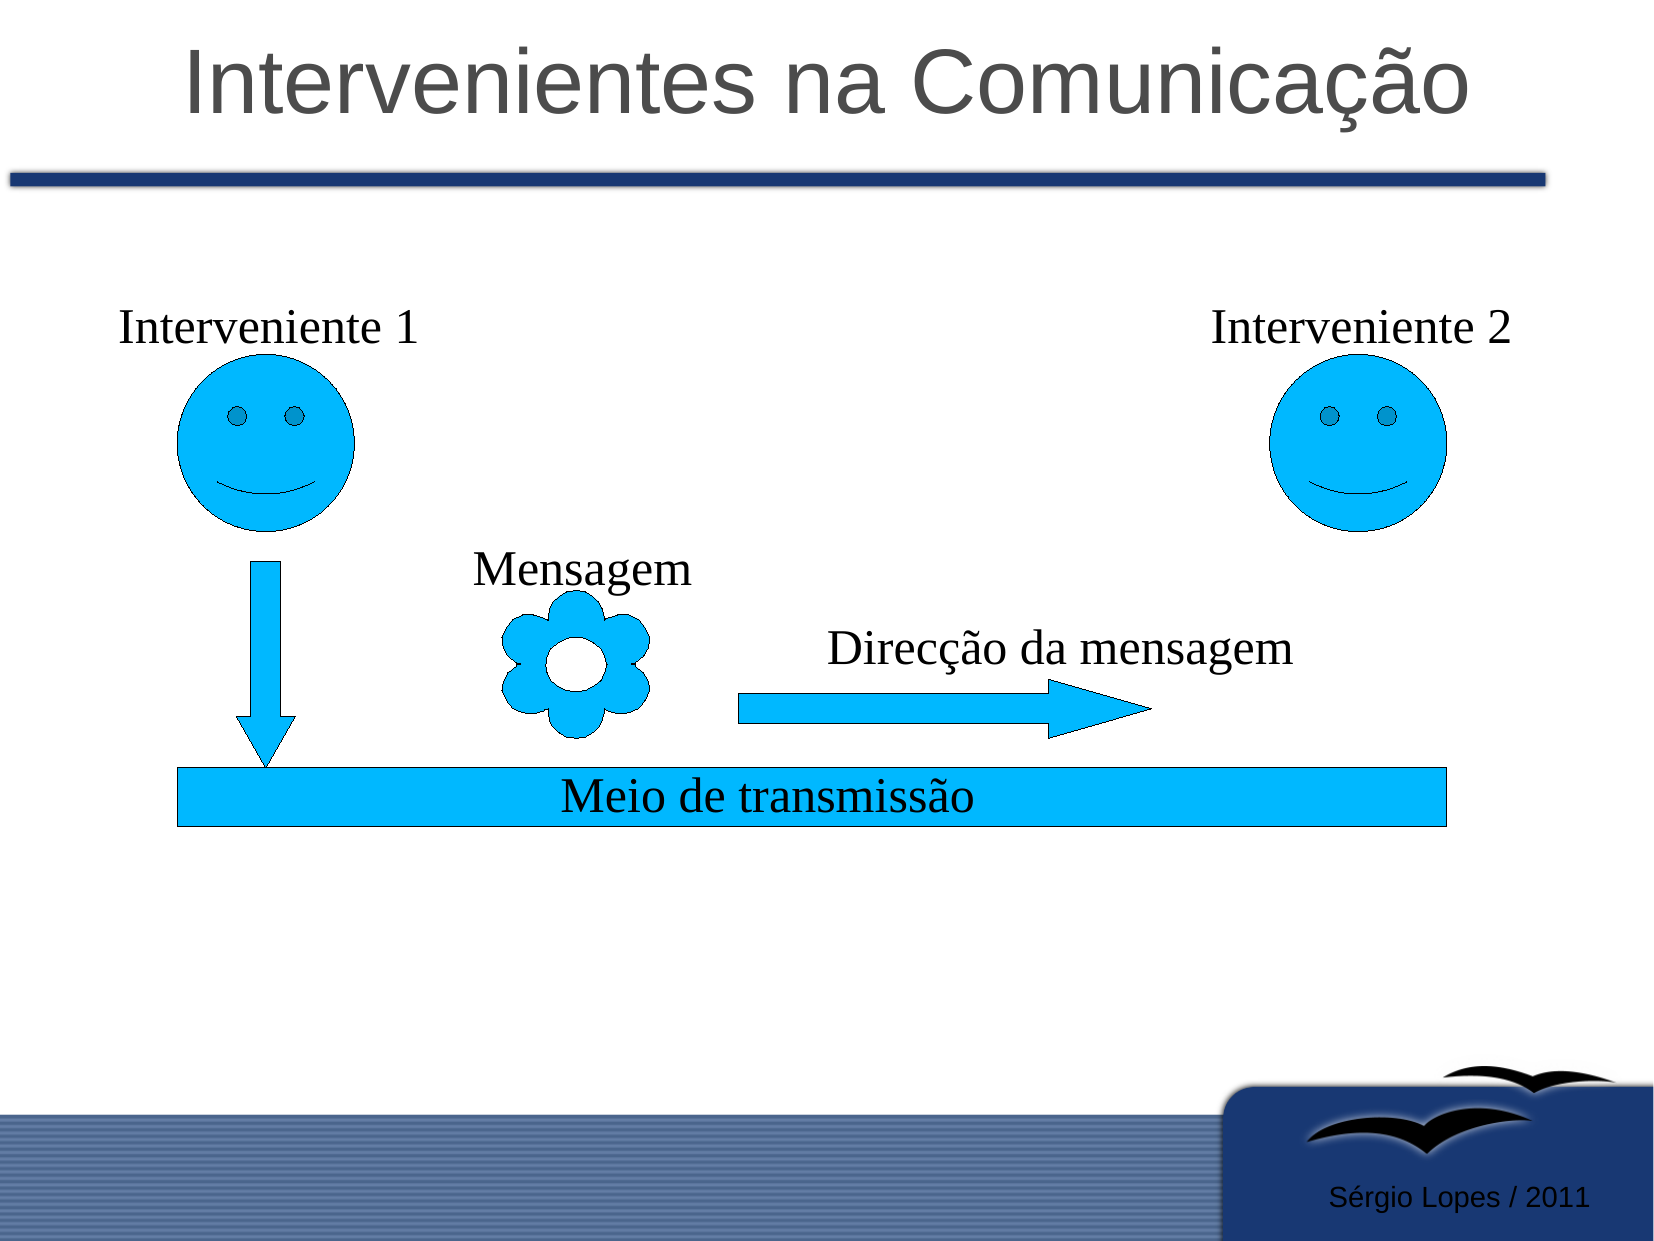

# Intervenientes na Comunicação
Interveniente 1
Interveniente 2
Mensagem
Direcção da mensagem
Meio de transmissão
Sérgio Lopes / 2011